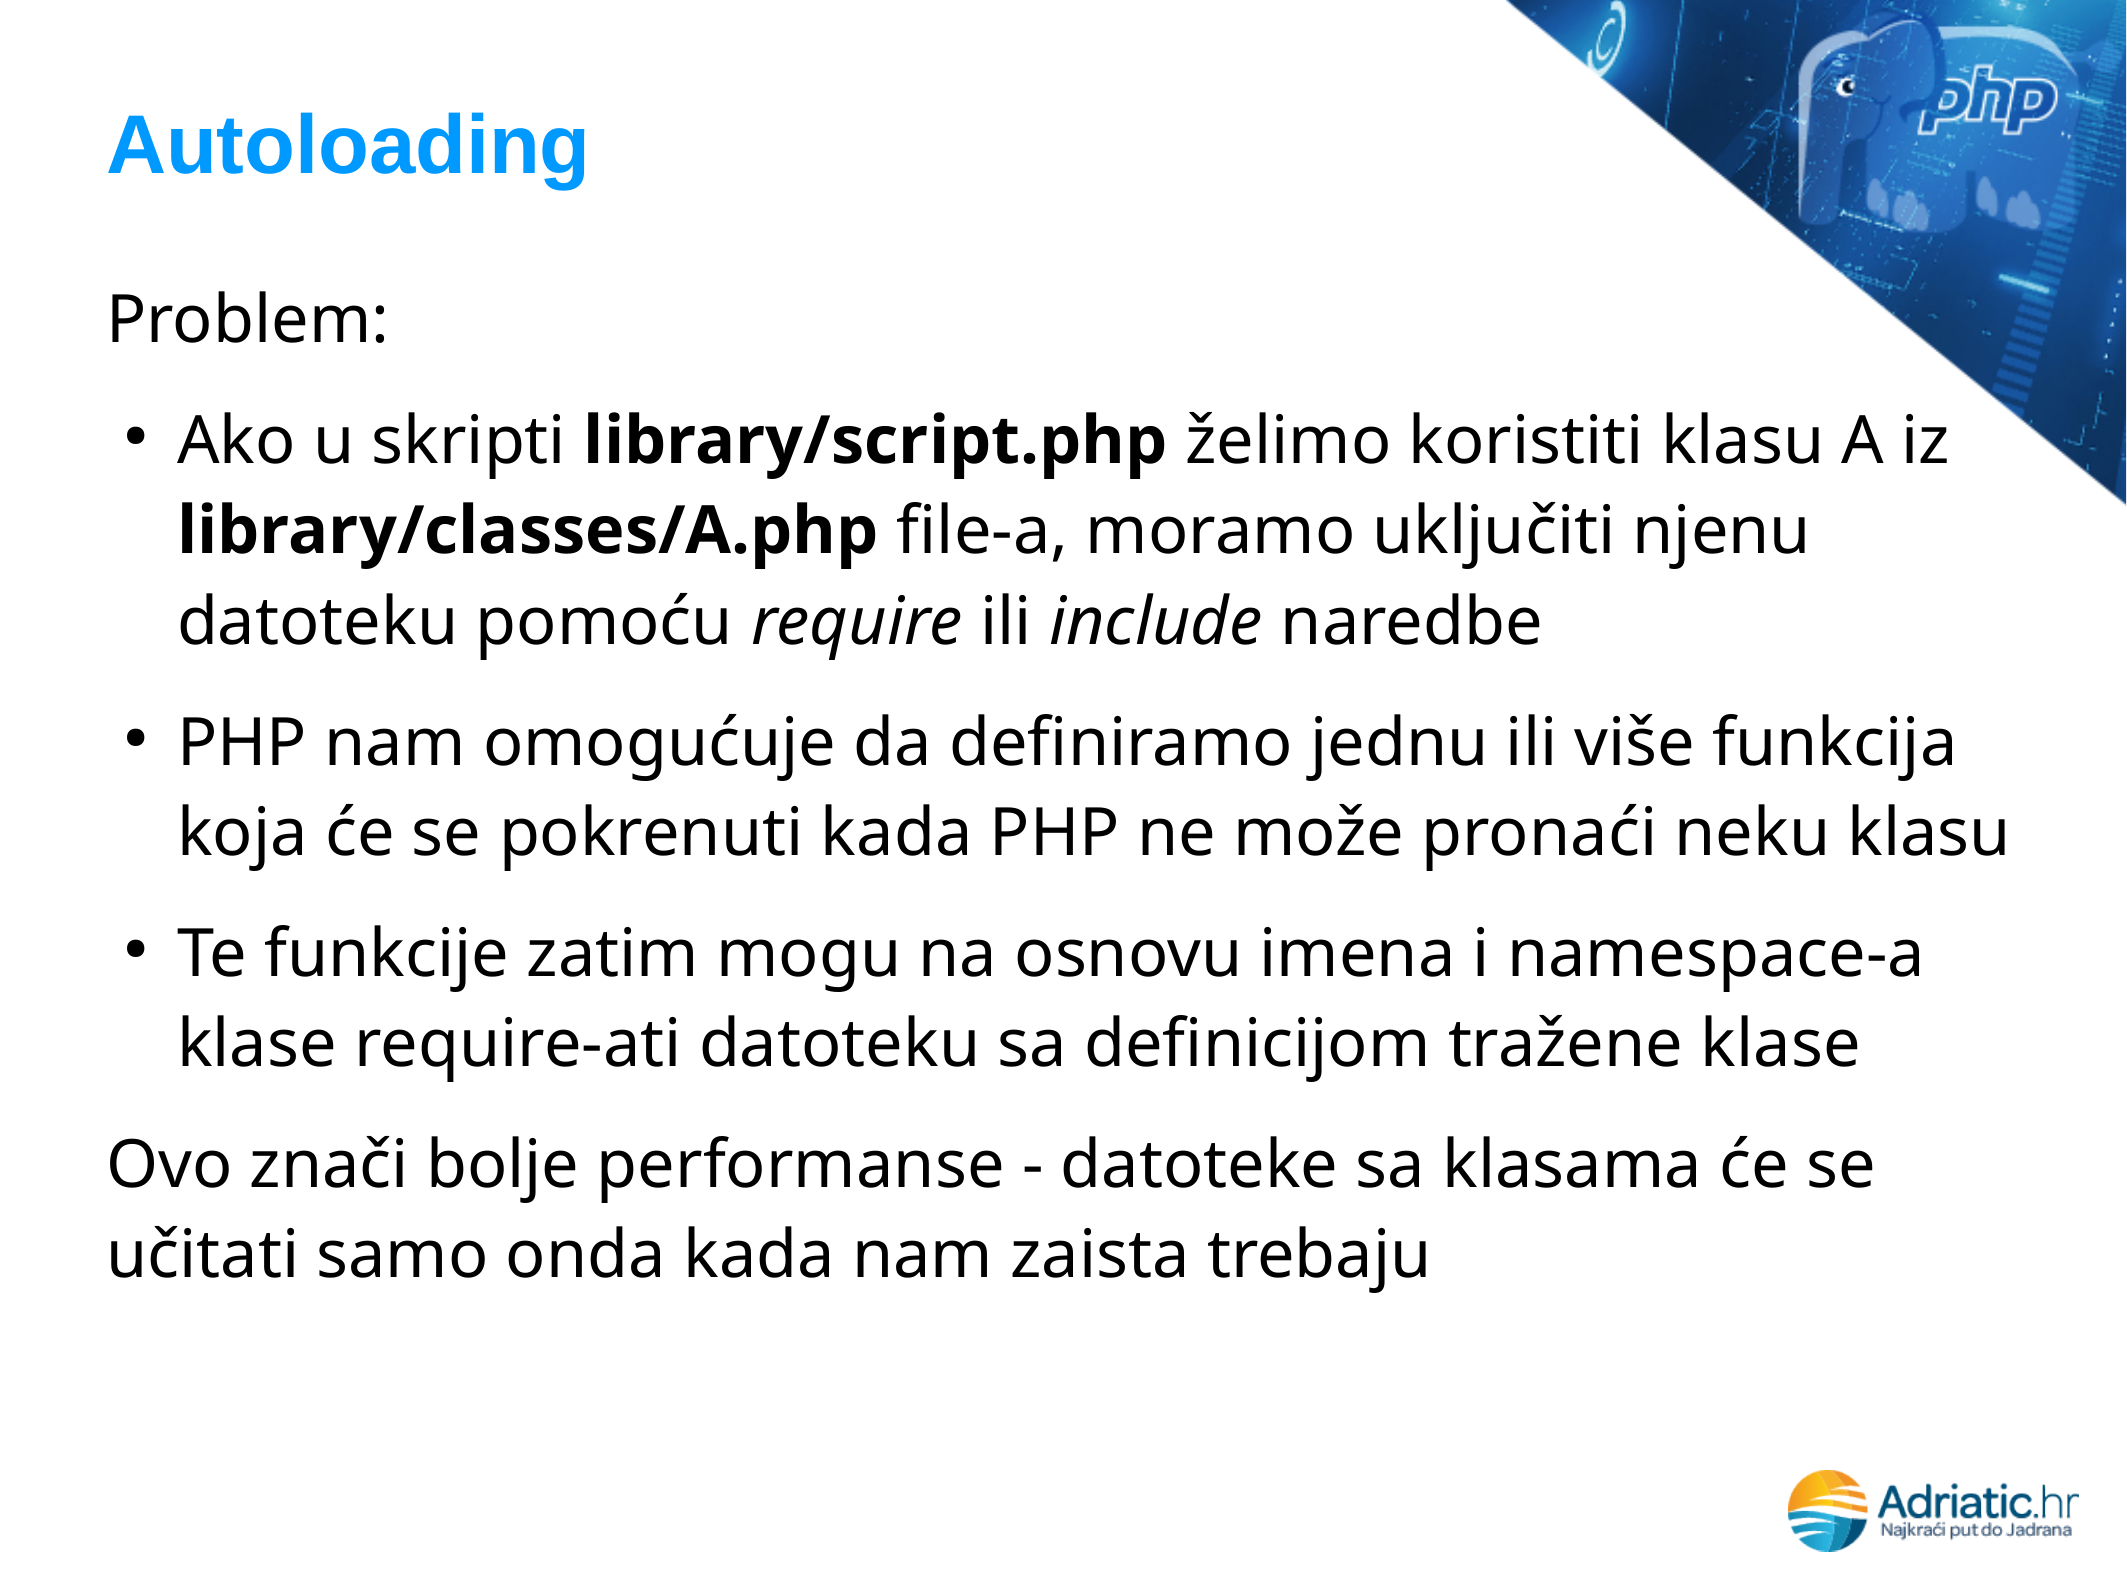

# Autoloading
Problem:
Ako u skripti library/script.php želimo koristiti klasu A iz library/classes/A.php file-a, moramo uključiti njenu datoteku pomoću require ili include naredbe
PHP nam omogućuje da definiramo jednu ili više funkcija koja će se pokrenuti kada PHP ne može pronaći neku klasu
Te funkcije zatim mogu na osnovu imena i namespace-a klase require-ati datoteku sa definicijom tražene klase
Ovo znači bolje performanse - datoteke sa klasama će se učitati samo onda kada nam zaista trebaju